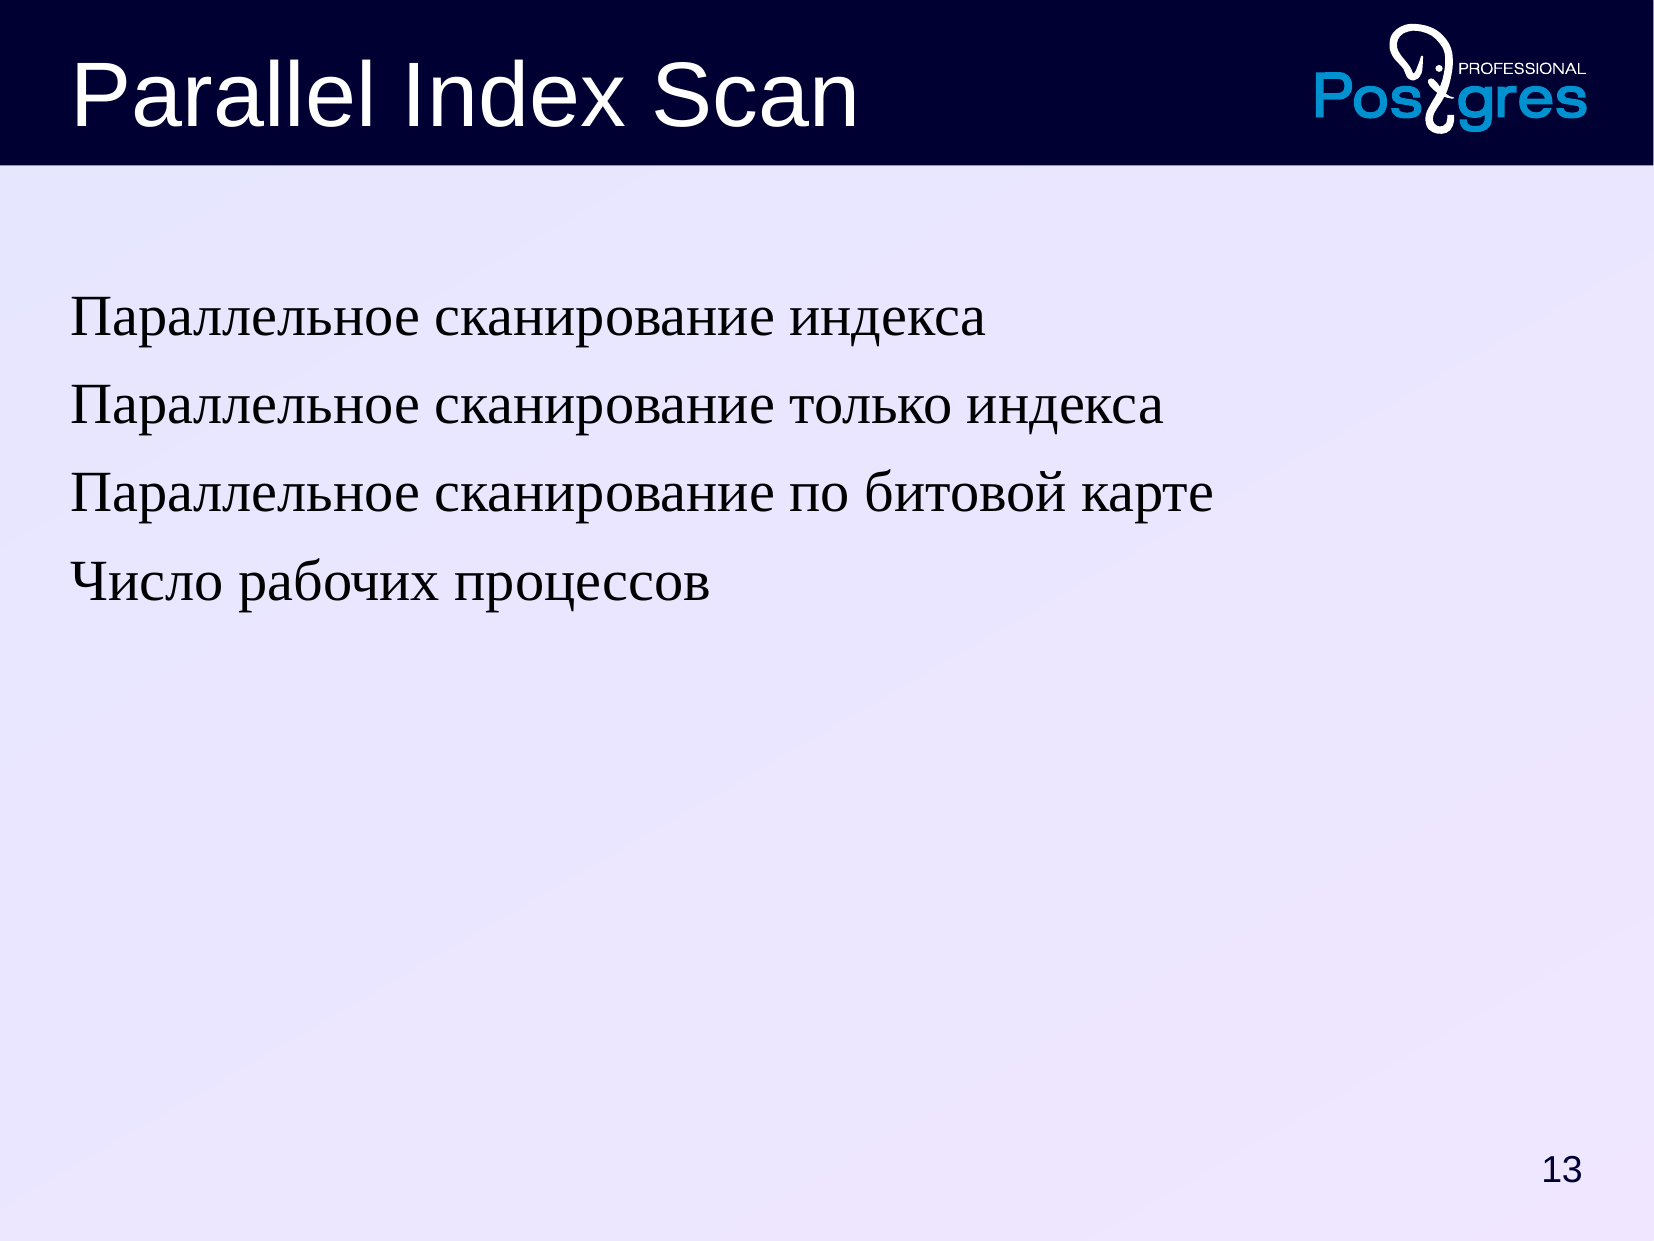

# Parallel Index Scan
Параллельное сканирование индекса
Параллельное сканирование только индекса
Параллельное сканирование по битовой карте
Число рабочих процессов